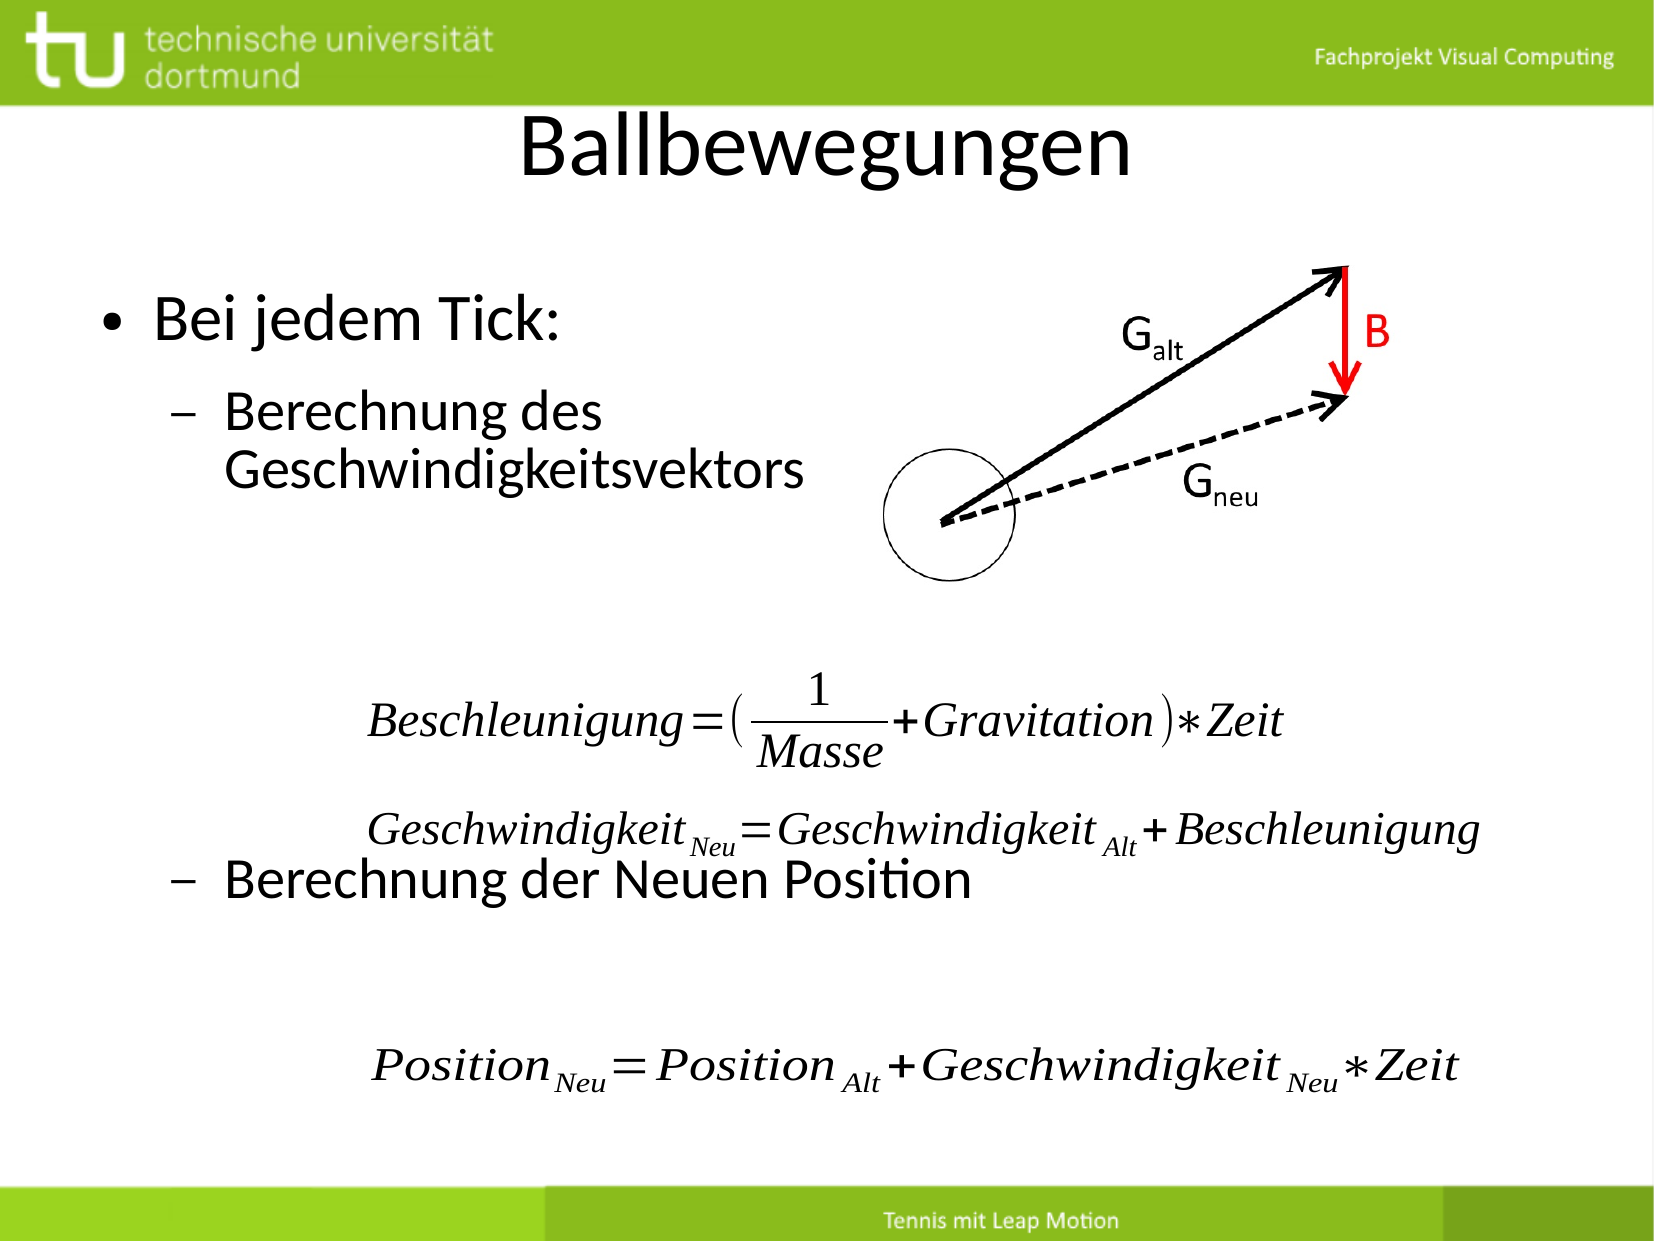

# Ballbewegungen
Bei jedem Tick:
Berechnung des
Geschwindigkeitsvektors
Berechnung der Neuen Position